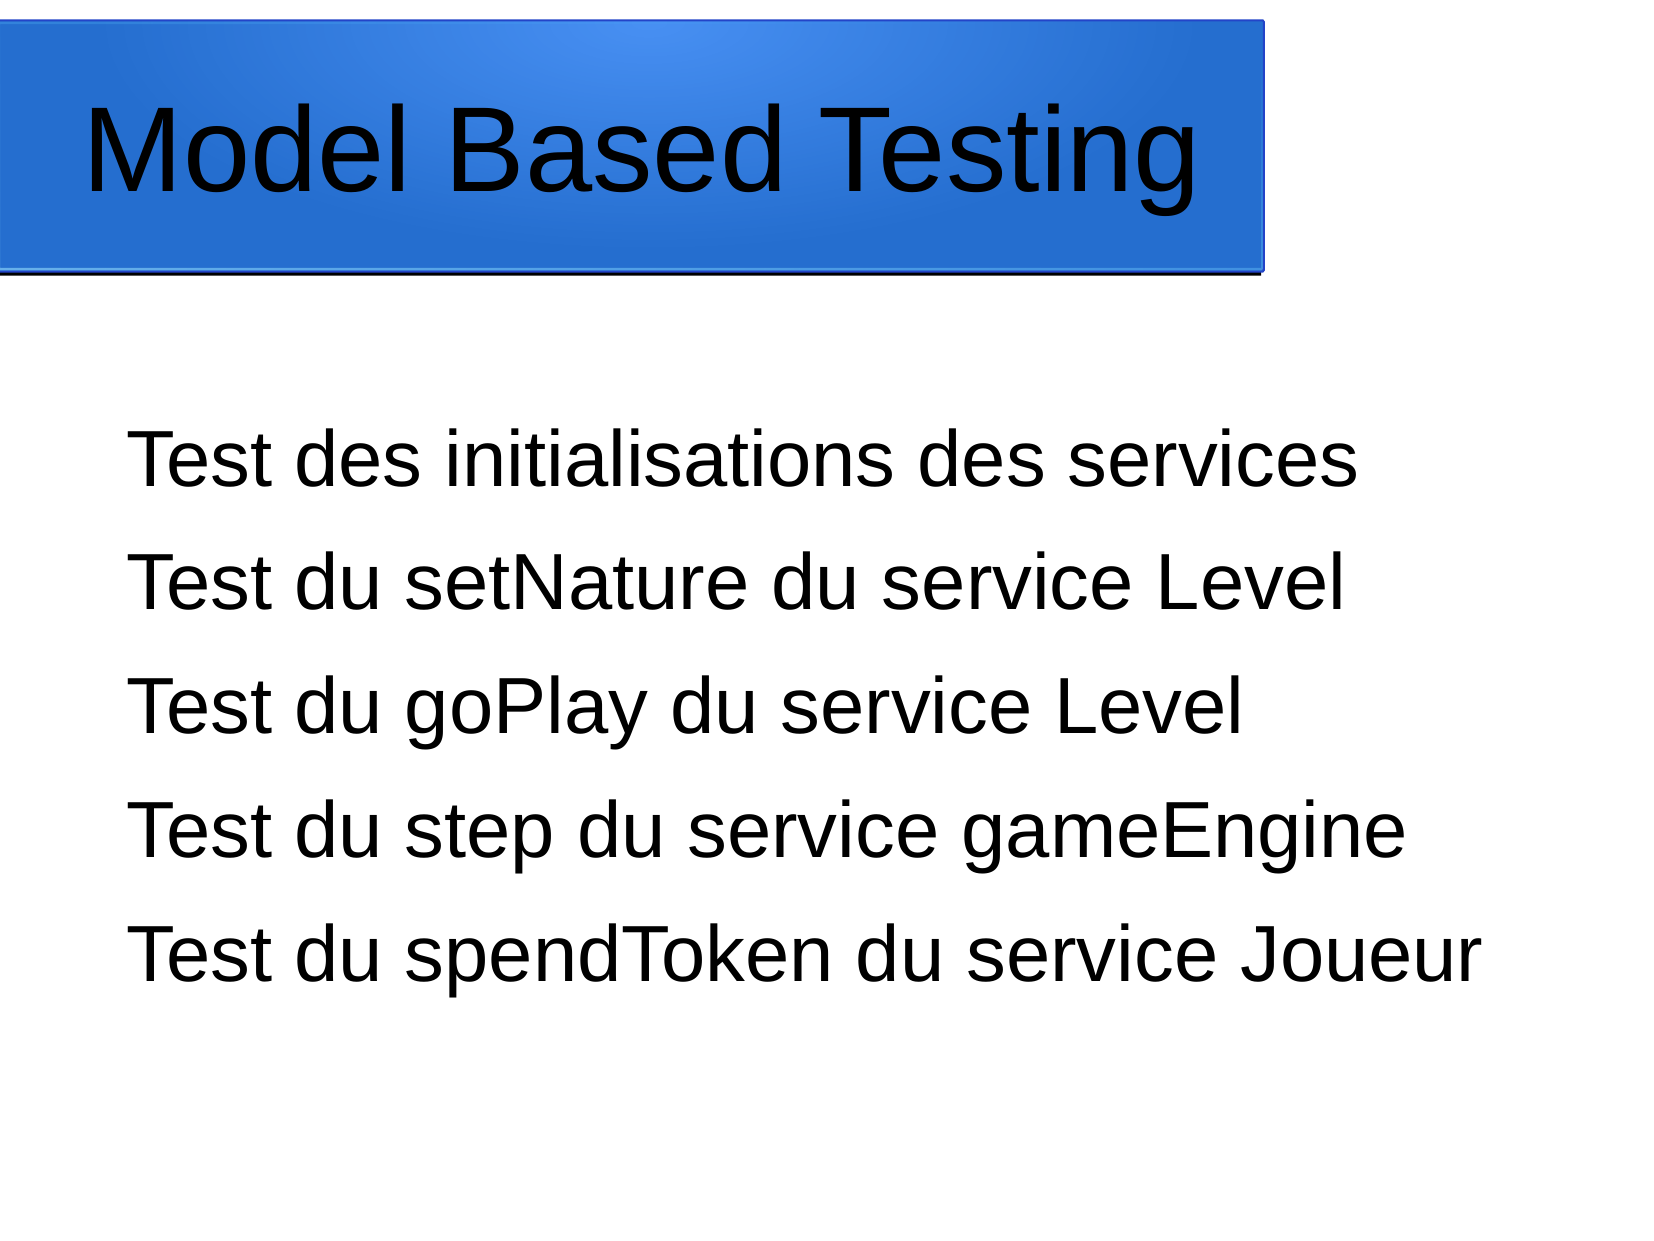

# Model Based Testing
Test des initialisations des services
Test du setNature du service Level
Test du goPlay du service Level
Test du step du service gameEngine
Test du spendToken du service Joueur